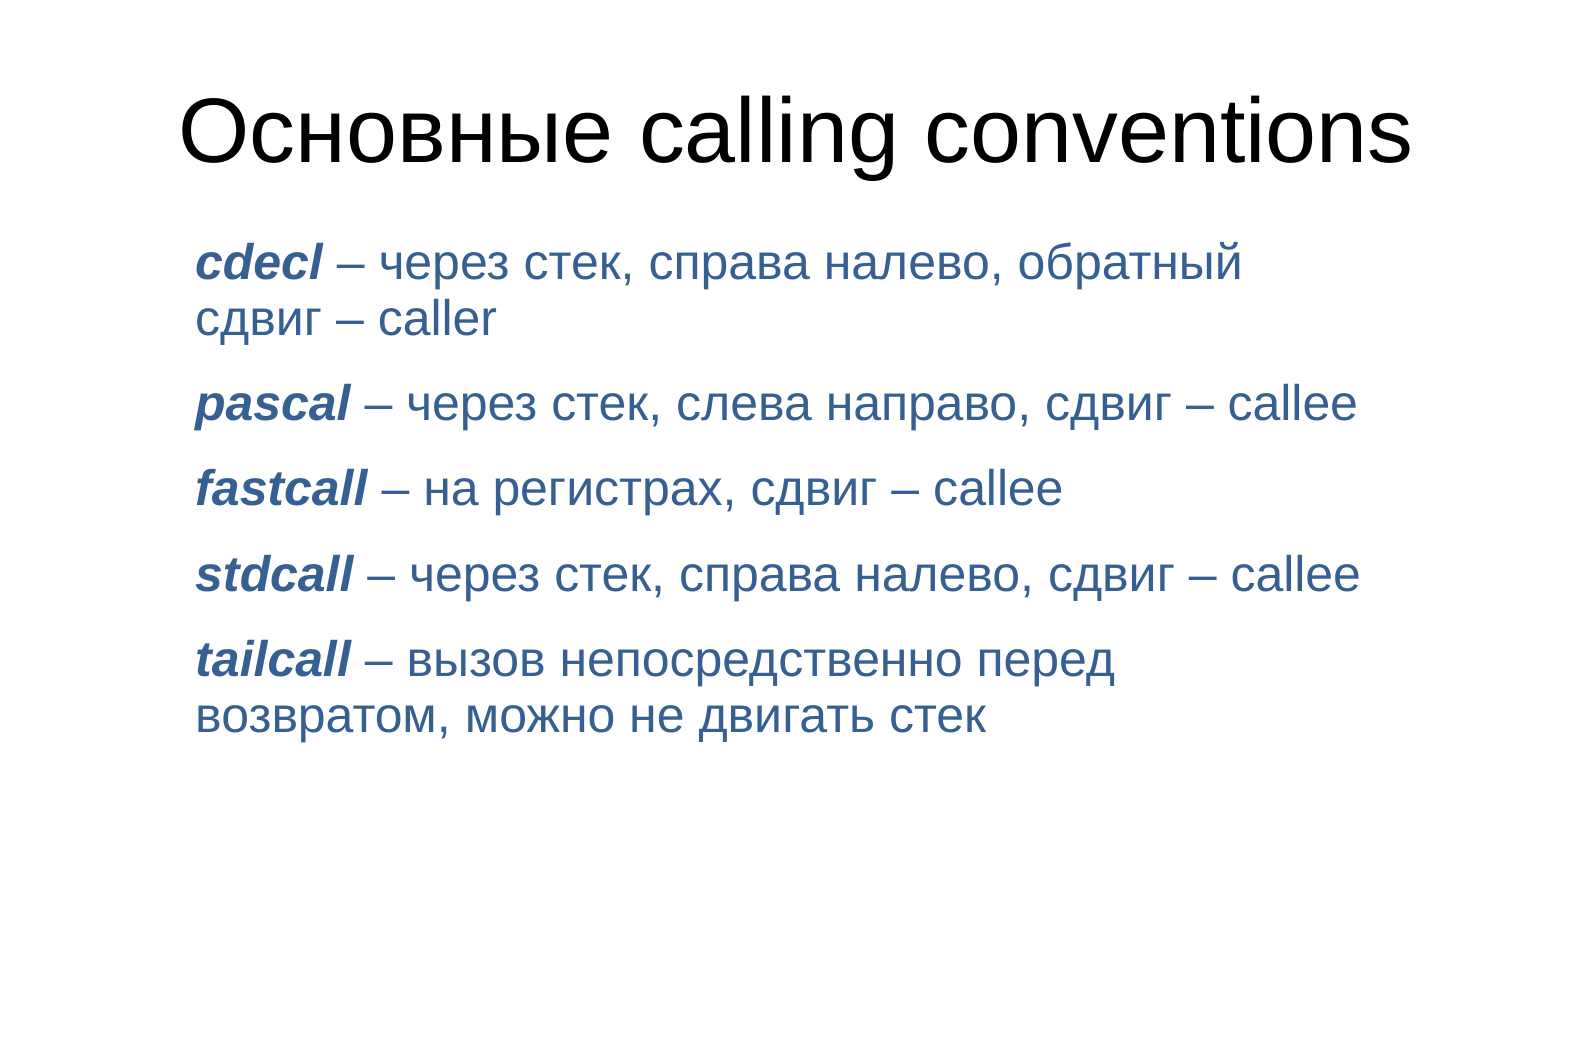

# Основные calling conventions
cdecl – через стек, справа налево, обратный сдвиг – caller
pascal – через стек, слева направо, сдвиг – callee
fastcall – на регистрах, сдвиг – callee
stdcall – через стек, справа налево, сдвиг – callee
tailcall – вызов непосредственно перед возвратом, можно не двигать стек